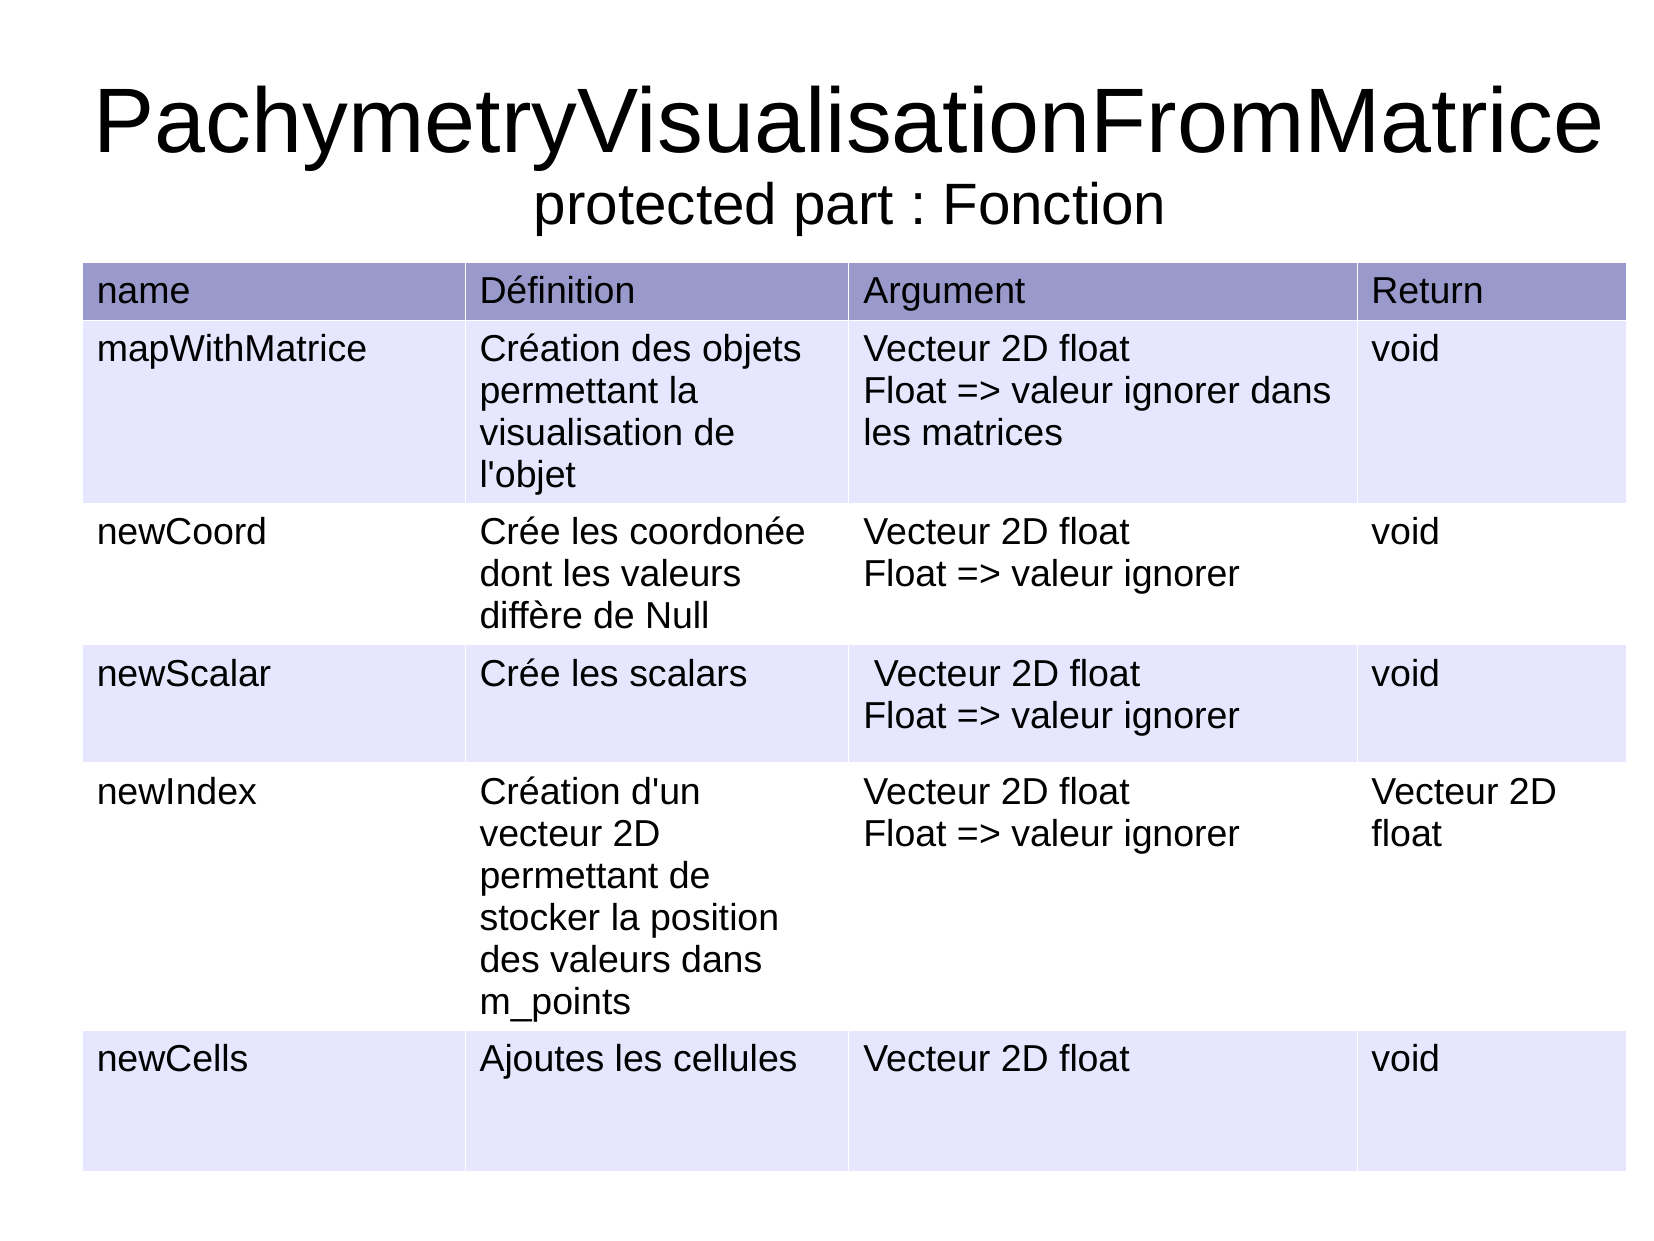

# PachymetryVisualisationFromMatrice protected part : Fonction
| name | Définition | Argument | Return |
| --- | --- | --- | --- |
| mapWithMatrice | Création des objets permettant la visualisation de l'objet | Vecteur 2D float Float => valeur ignorer dans les matrices | void |
| newCoord | Crée les coordonée dont les valeurs diffère de Null | Vecteur 2D float Float => valeur ignorer | void |
| newScalar | Crée les scalars | Vecteur 2D float Float => valeur ignorer | void |
| newIndex | Création d'un vecteur 2D permettant de stocker la position des valeurs dans m\_points | Vecteur 2D float Float => valeur ignorer | Vecteur 2D float |
| newCells | Ajoutes les cellules | Vecteur 2D float | void |